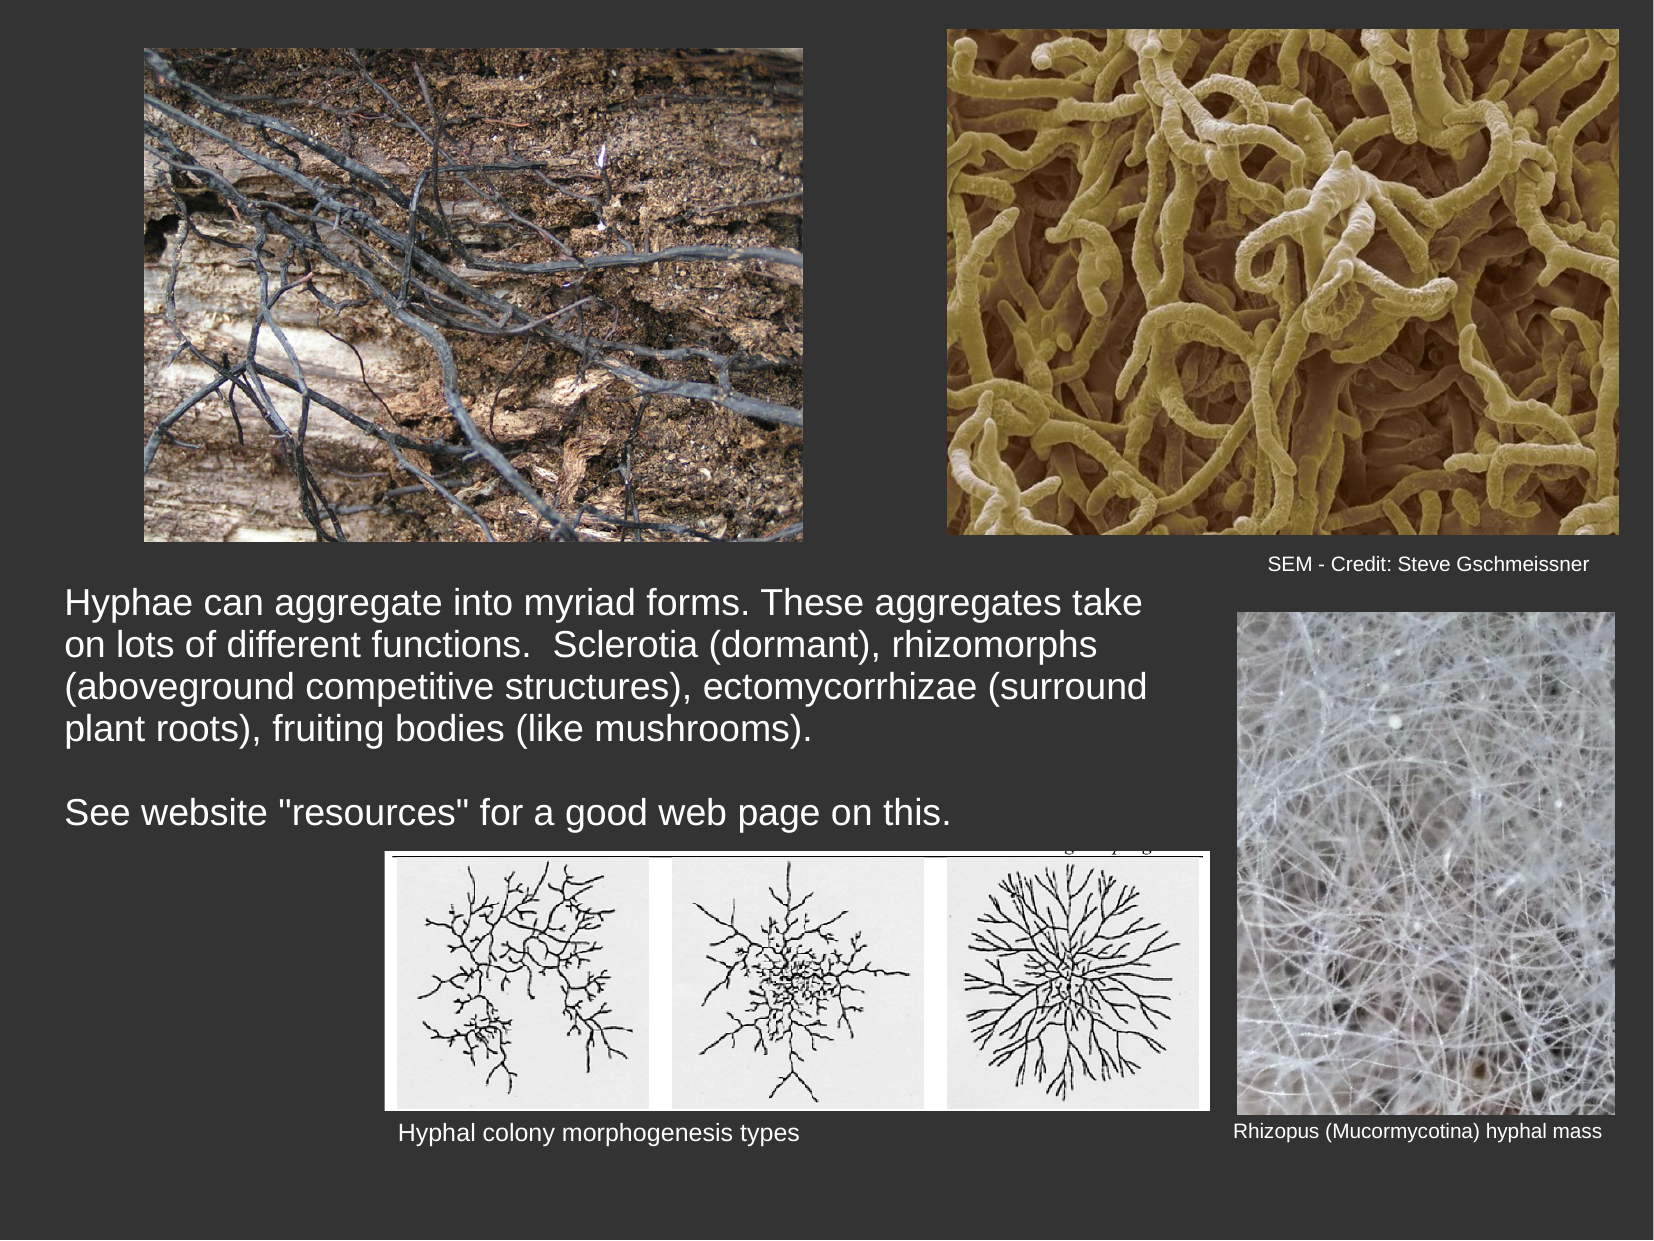

SEM - Credit: Steve Gschmeissner
Hyphae can aggregate into myriad forms. These aggregates take on lots of different functions. Sclerotia (dormant), rhizomorphs (aboveground competitive structures), ectomycorrhizae (surround plant roots), fruiting bodies (like mushrooms).
See website "resources" for a good web page on this.
Hyphal colony morphogenesis types
 Rhizopus (Mucormycotina) hyphal mass